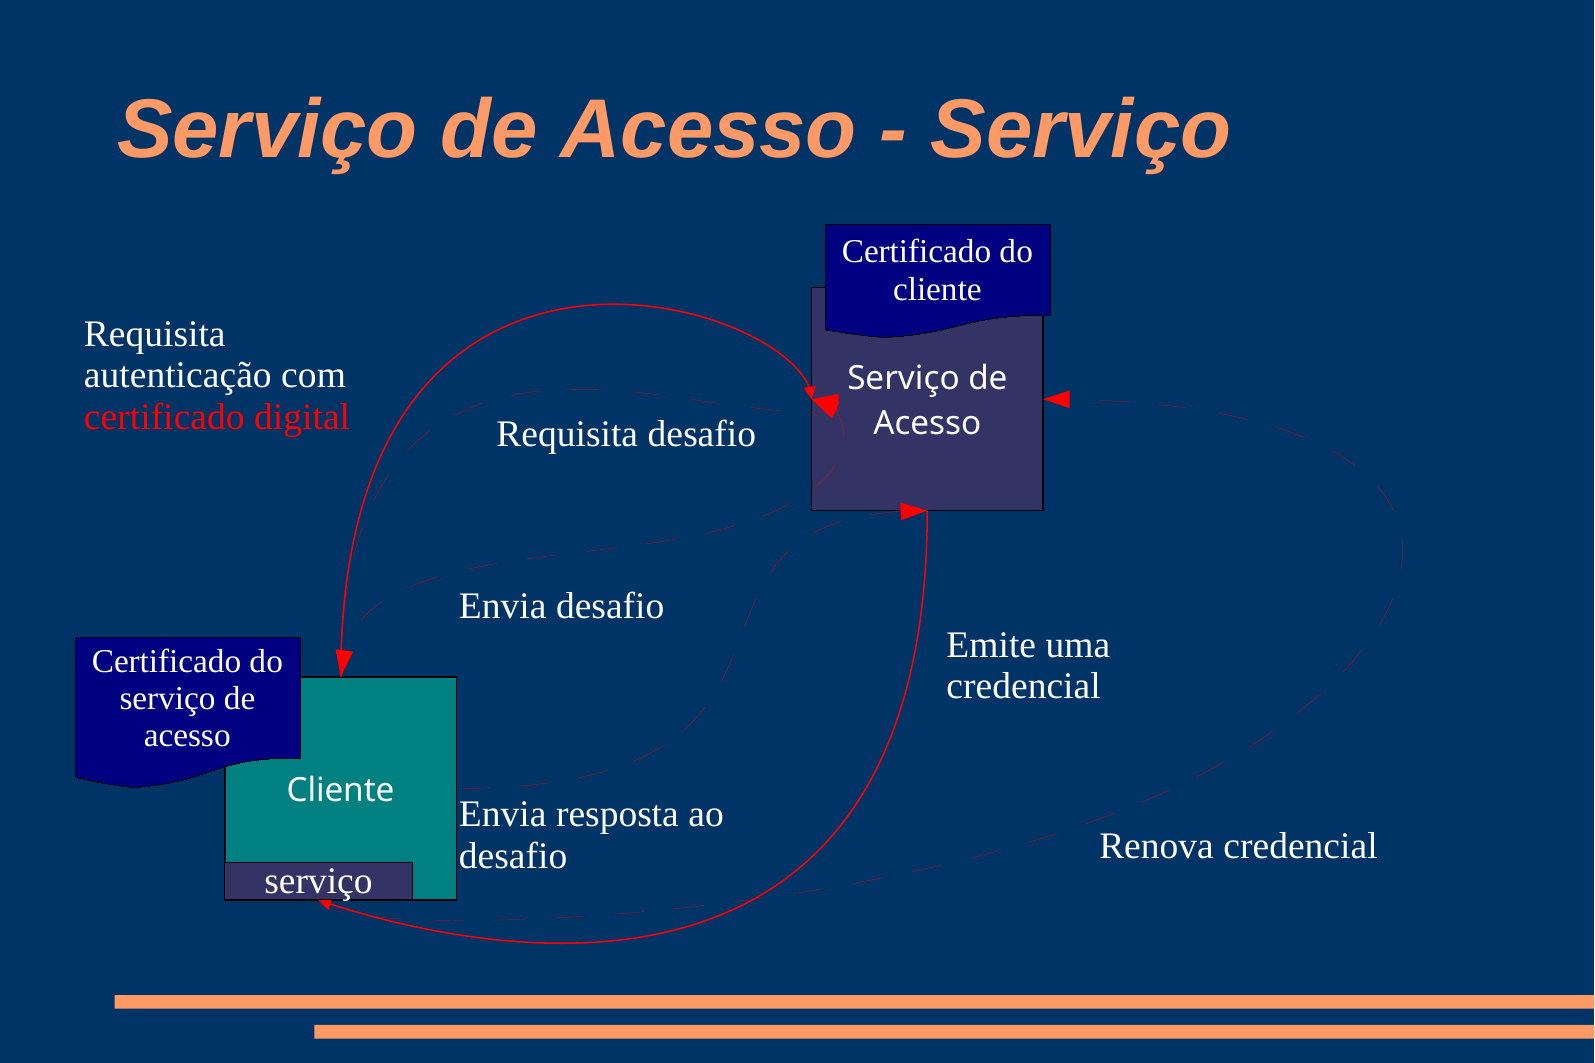

# Serviço de Acesso - Serviço
Certificado do cliente
Serviço de Acesso
Requisita autenticação com certificado digital
Requisita desafio
Envia desafio
Emite uma credencial
Certificado do serviço de acesso
Cliente
Envia resposta ao desafio
Renova credencial
serviço